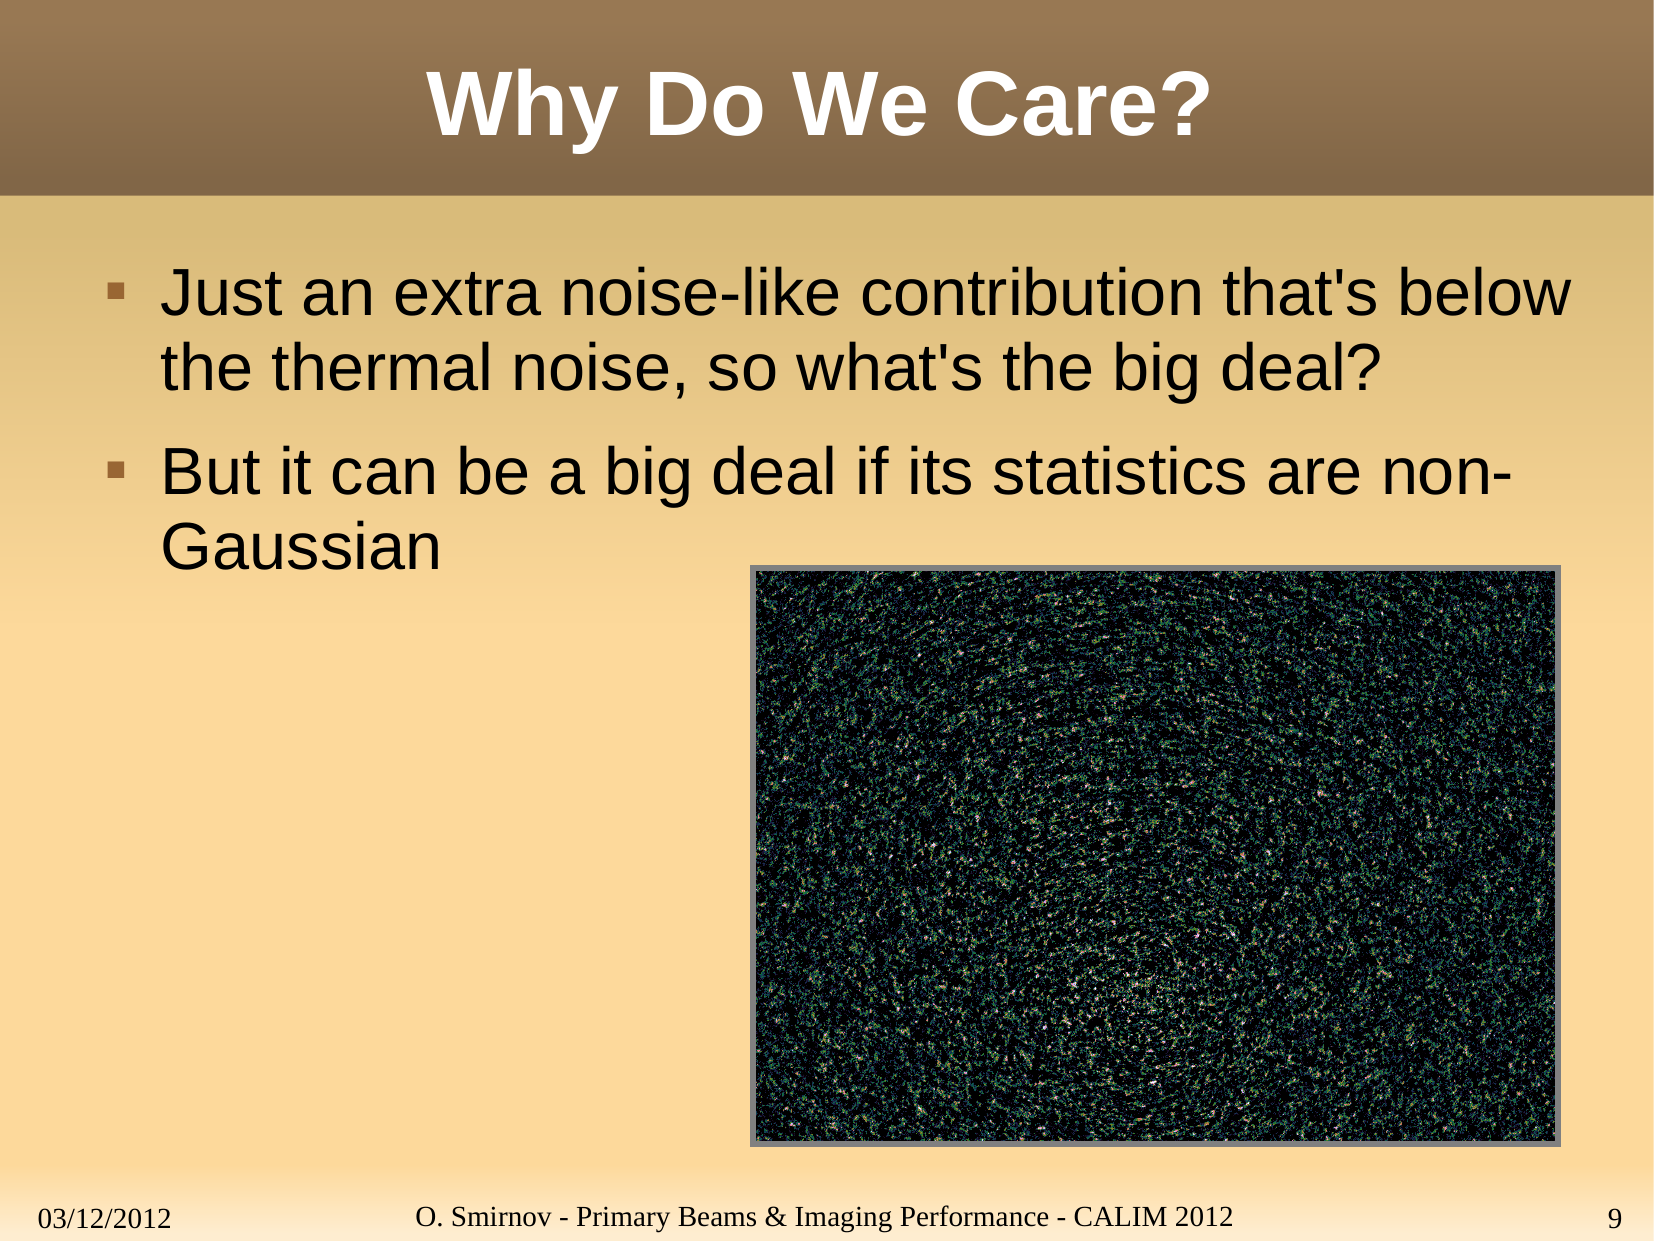

# Why Do We Care?
Just an extra noise-like contribution that's below the thermal noise, so what's the big deal?
But it can be a big deal if its statistics are non-Gaussian
O. Smirnov - Primary Beams & Imaging Performance - CALIM 2012
03/12/2012
9